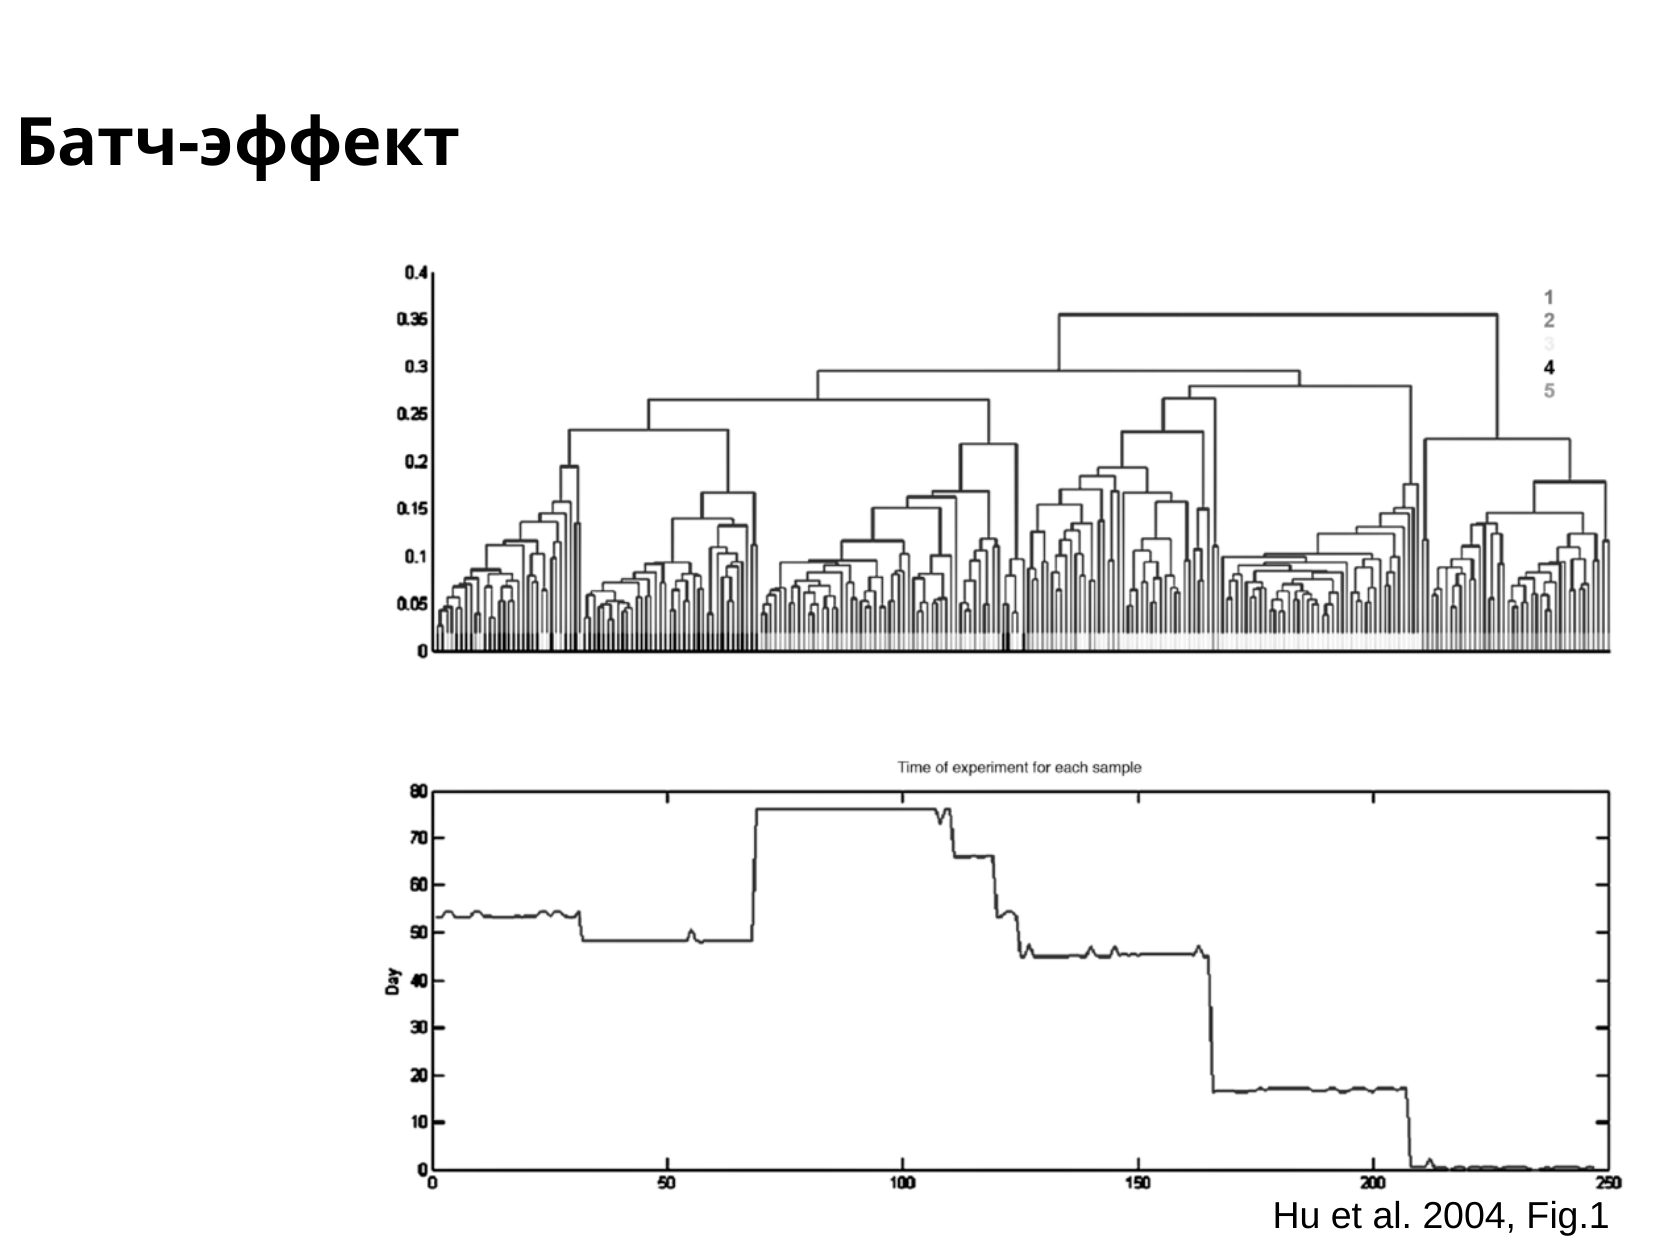

# Батч-эффект
Hu et al. 2004, Fig.1